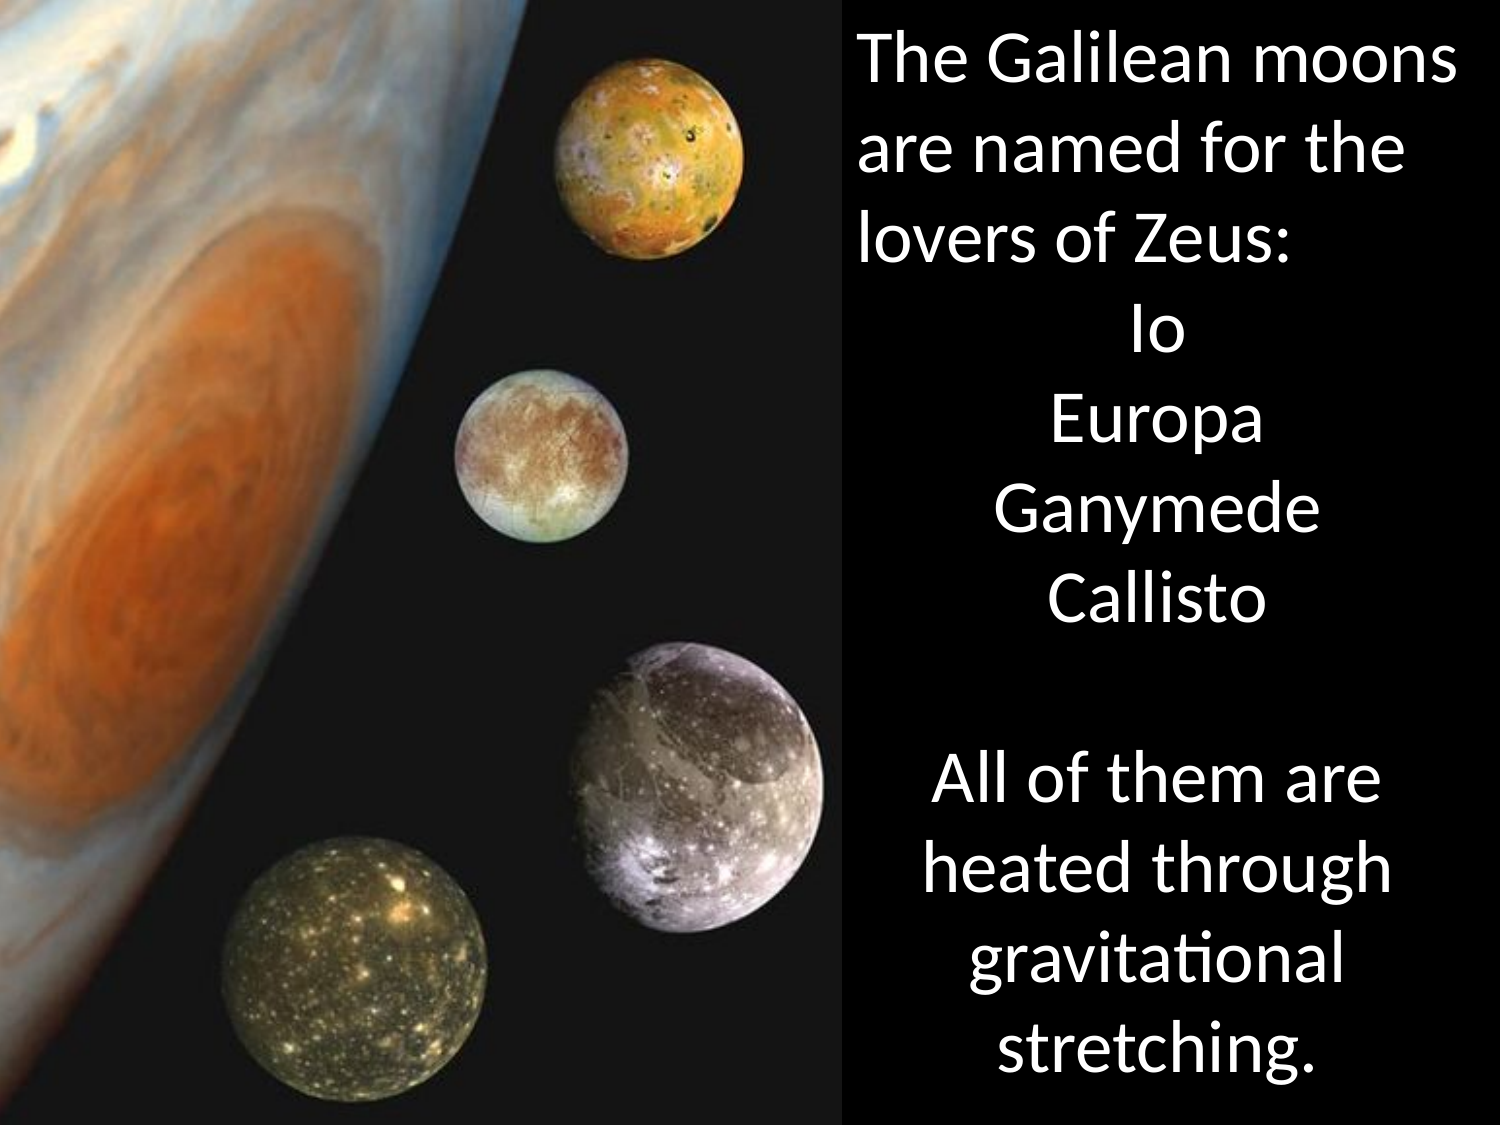

The Galilean moons are named for the lovers of Zeus:
Io
Europa
Ganymede
Callisto
All of them are heated through gravitational stretching.